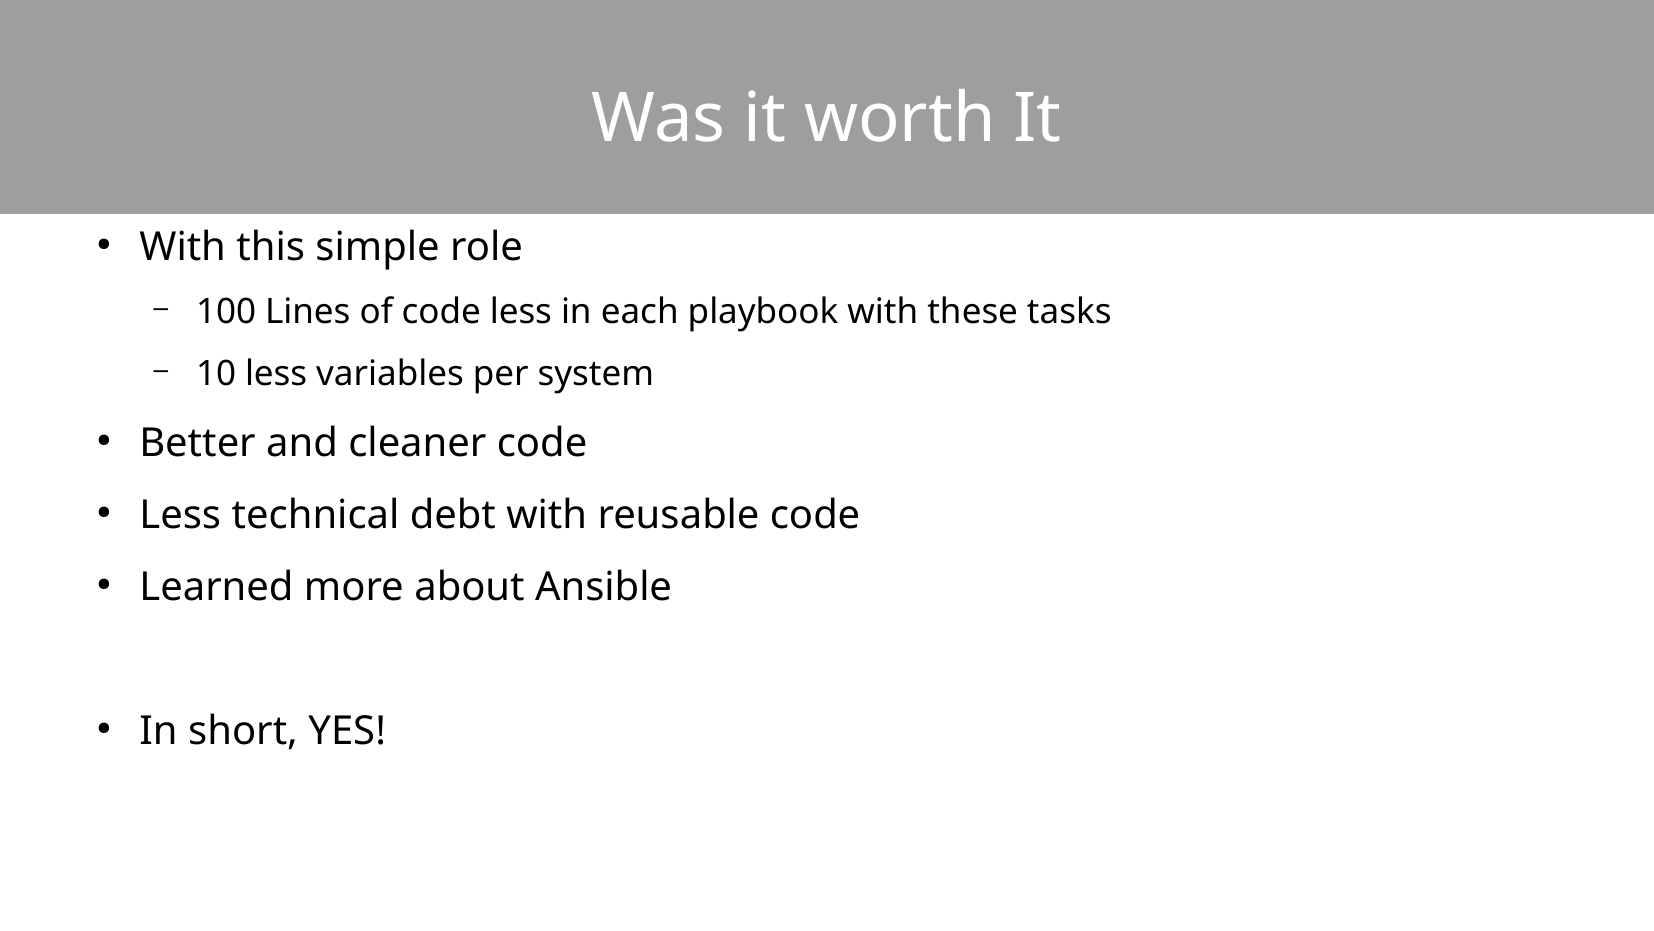

# Was it worth It
With this simple role
100 Lines of code less in each playbook with these tasks
10 less variables per system
Better and cleaner code
Less technical debt with reusable code
Learned more about Ansible
In short, YES!